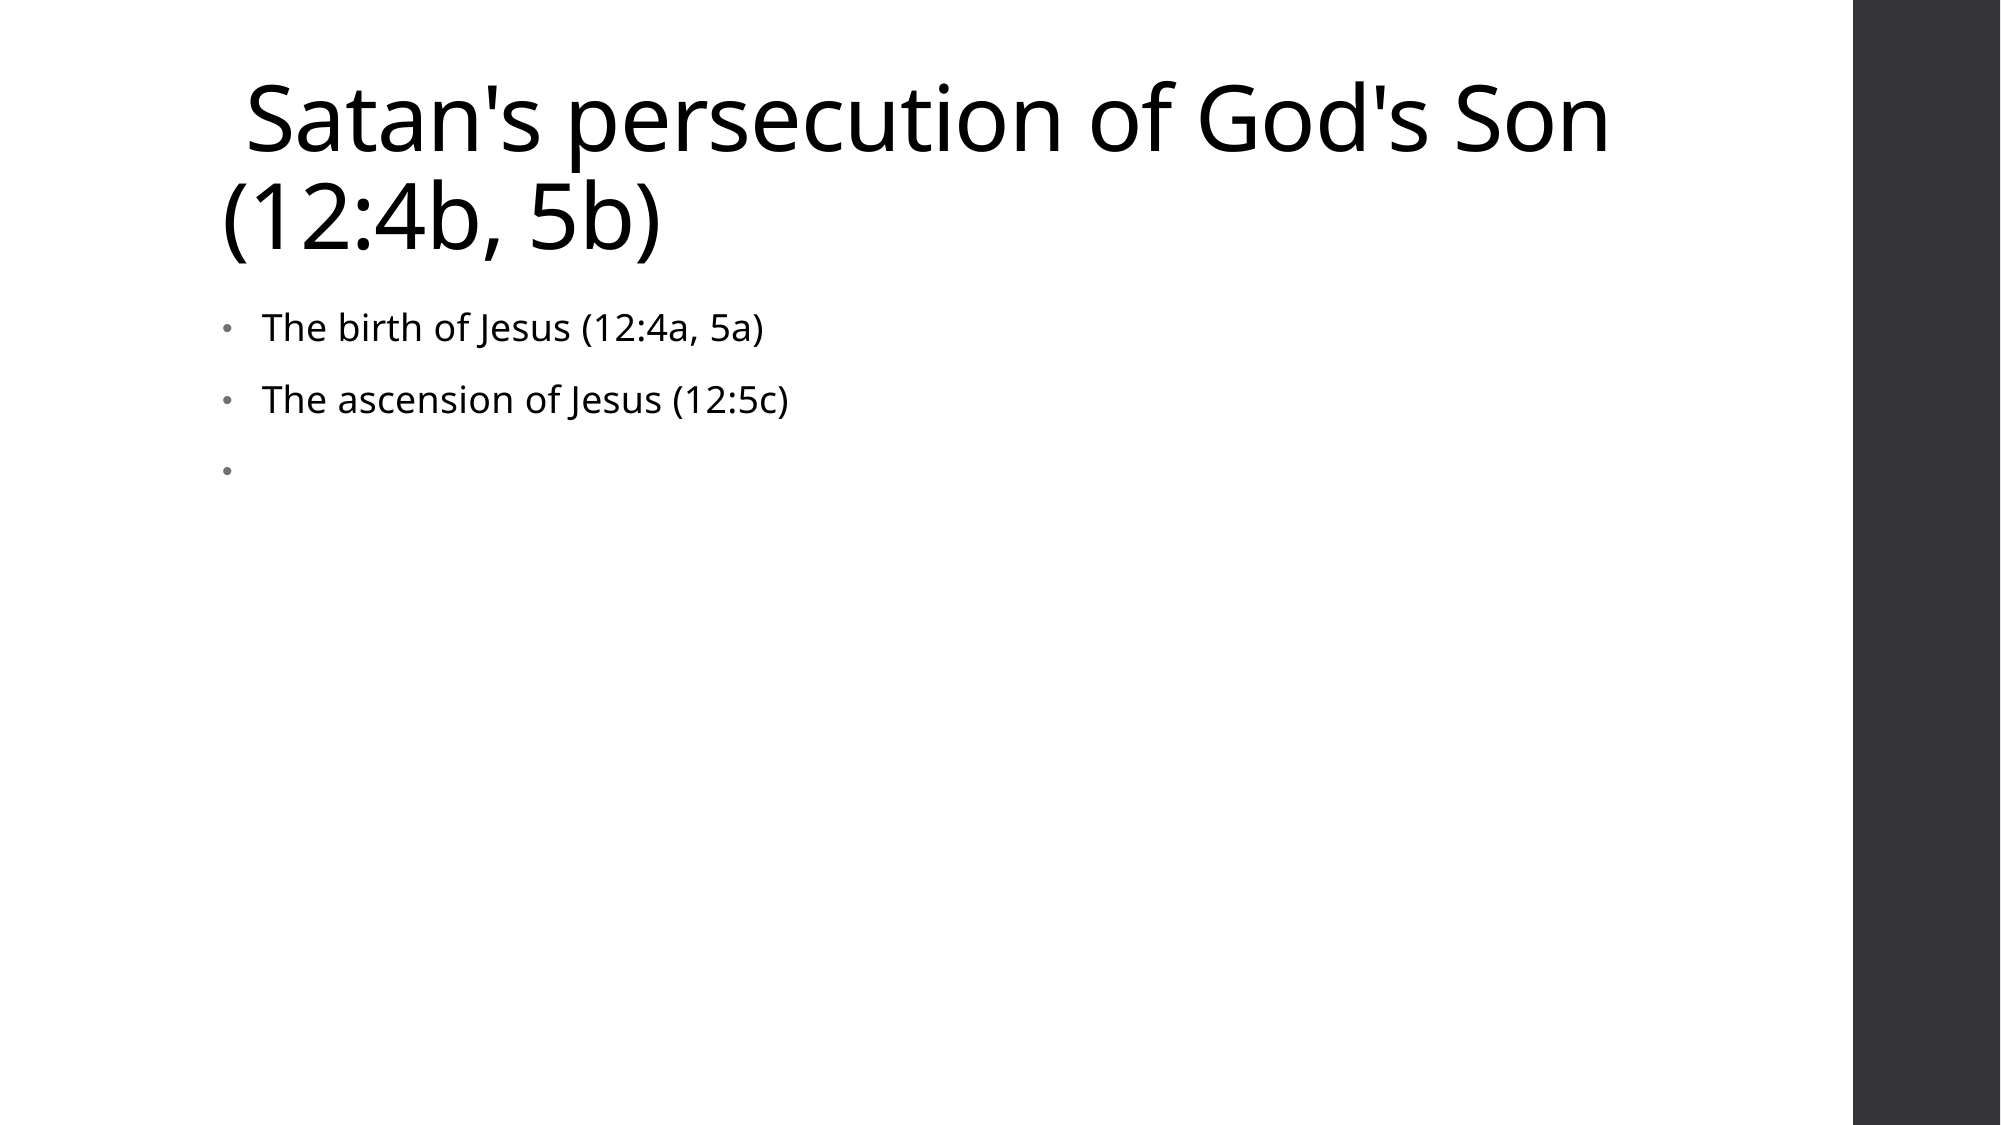

# Satan's persecution of God's Son (12:4b, 5b)
 The birth of Jesus (12:4a, 5a)
 The ascension of Jesus (12:5c)